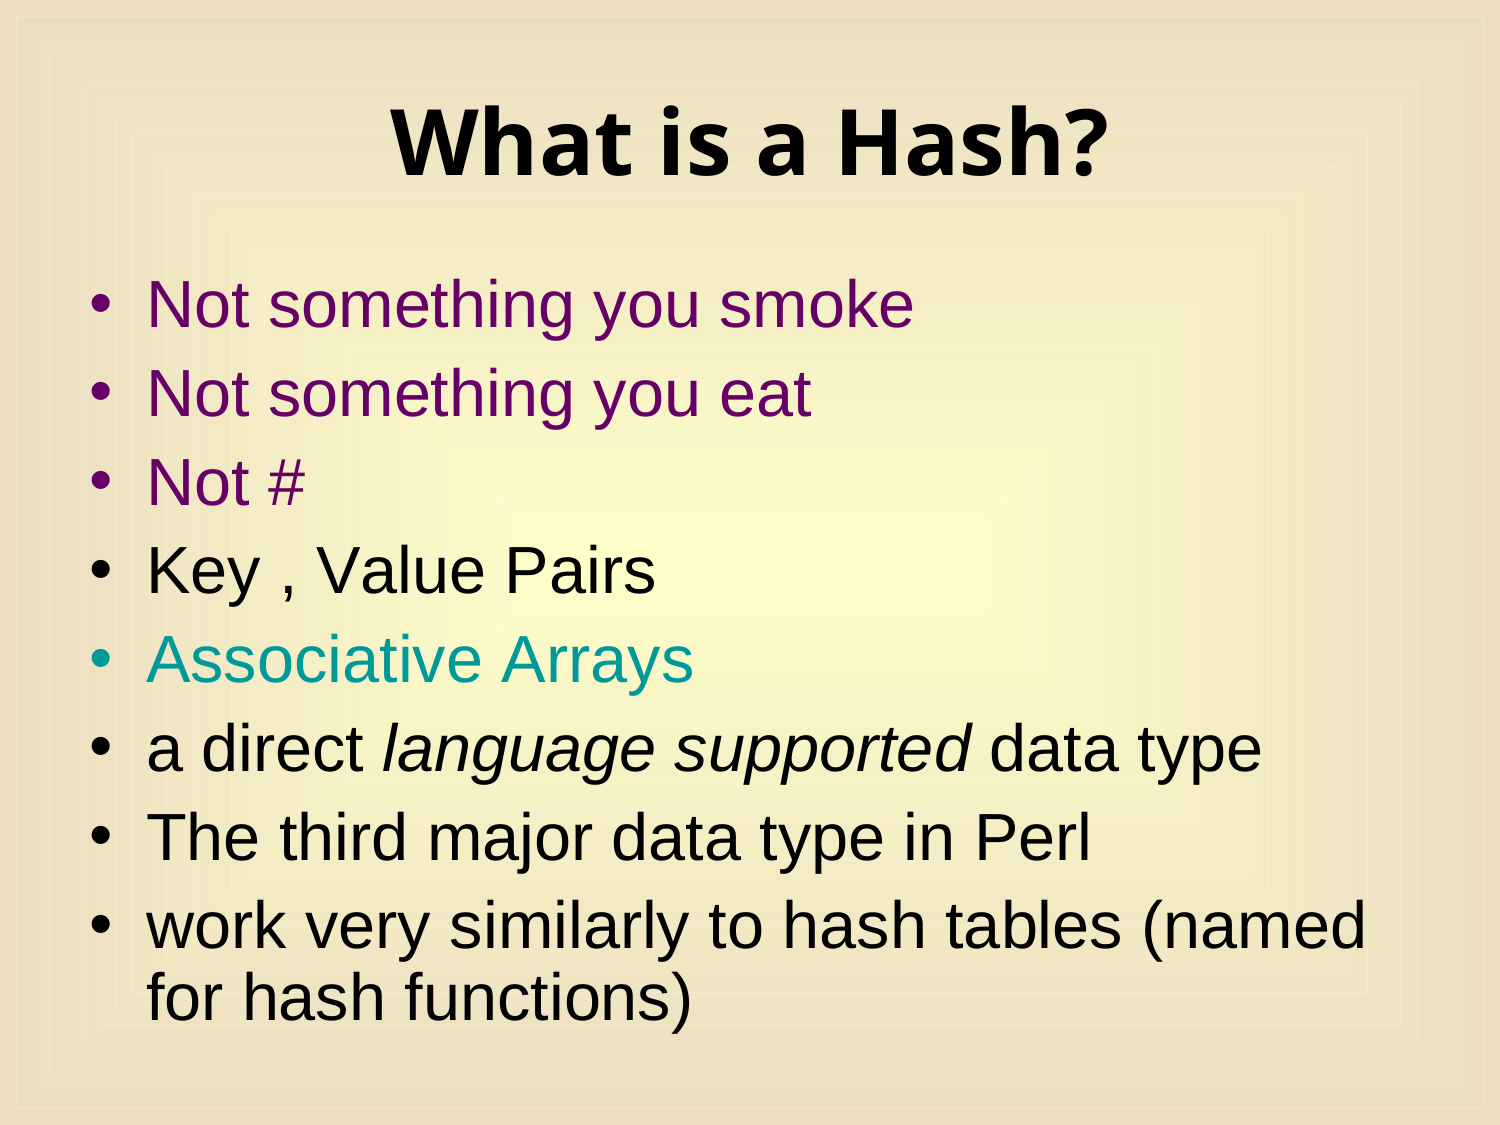

# What is a Hash?
Not something you smoke
Not something you eat
Not #
Key , Value Pairs
Associative Arrays
a direct language supported data type
The third major data type in Perl
work very similarly to hash tables (named for hash functions)